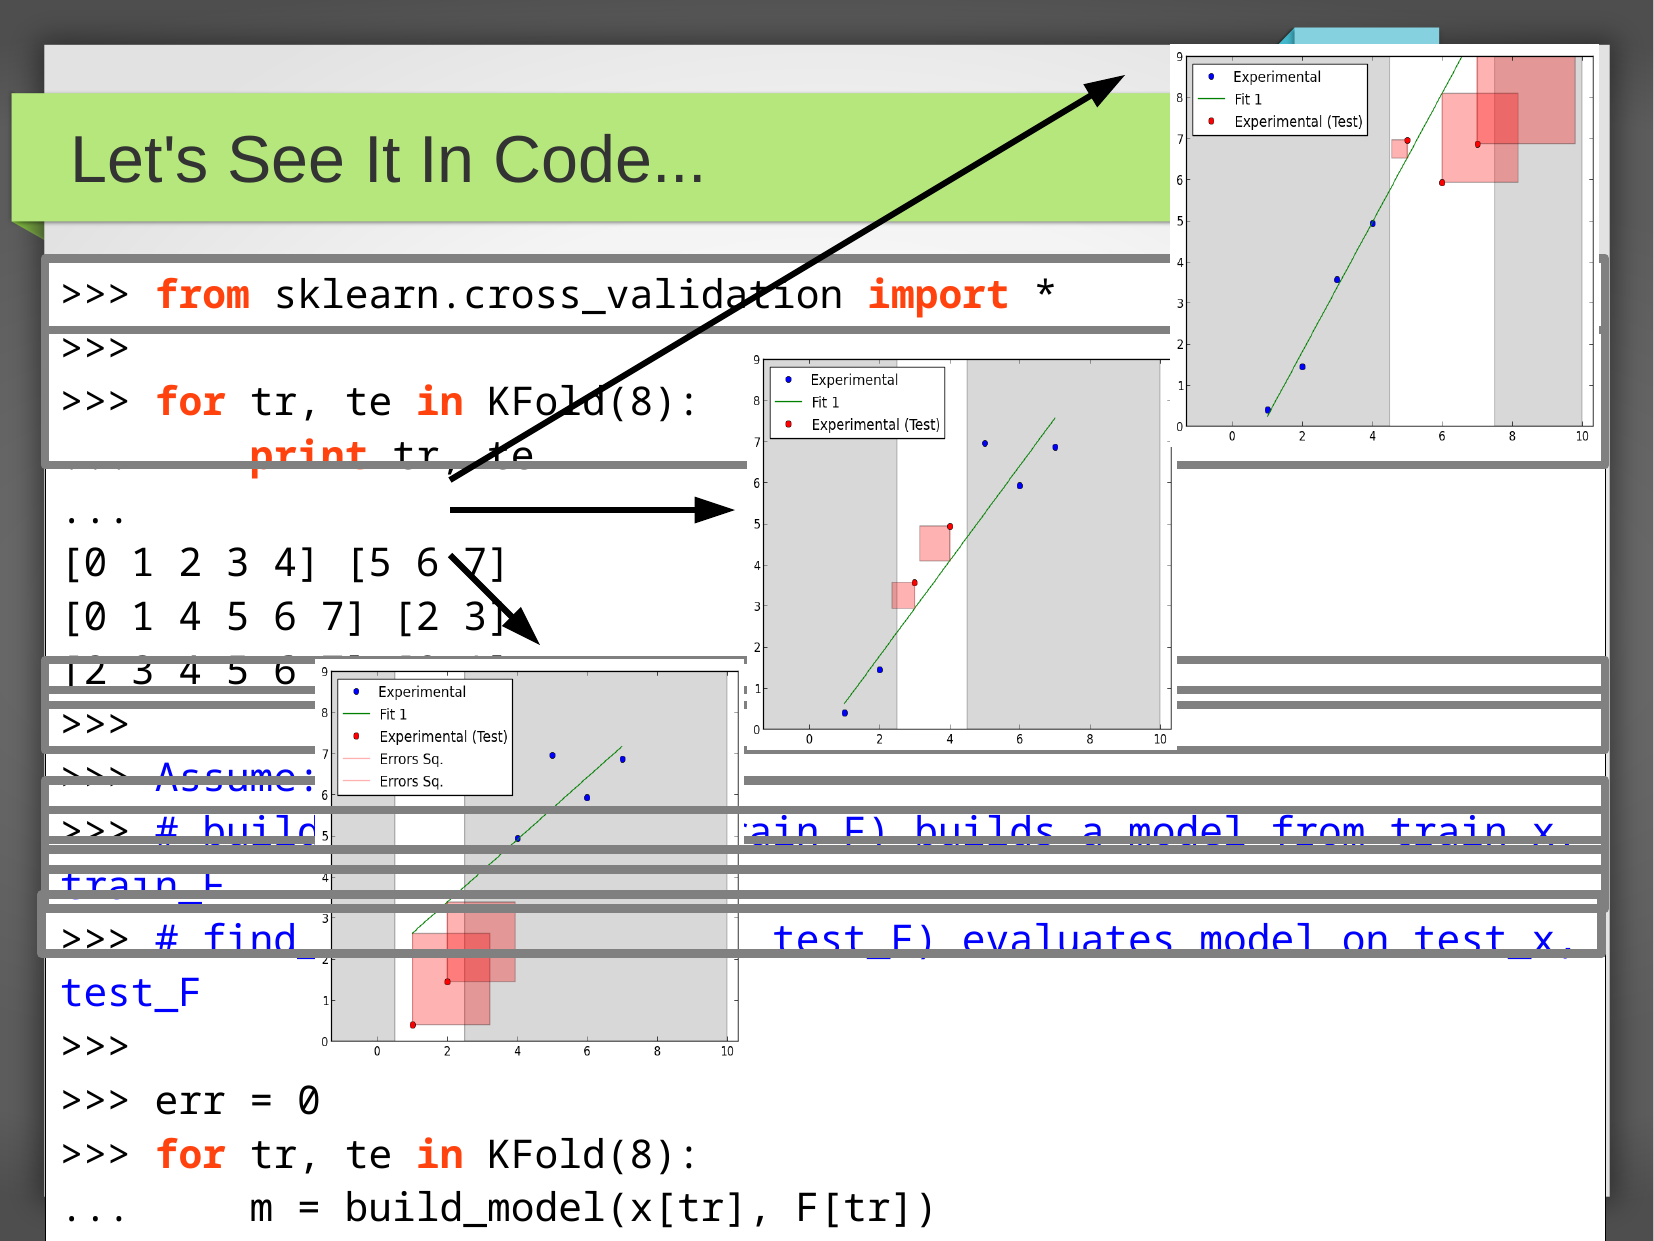

# Let's See It In Code...
>>> from sklearn.cross_validation import *
>>>
>>> for tr, te in KFold(8):
... print tr, te
...
[0 1 2 3 4] [5 6 7]
[0 1 4 5 6 7] [2 3]
[2 3 4 5 6 7] [0 1]
>>>
>>> Assume:
>>> # build_model(train_x, train_F) builds a model from train_x, train_F
>>> # find_err(model, test_x, test_F) evaluates model on test_x, test_F
>>>
>>> err = 0
>>> for tr, te in KFold(8):
... m = build_model(x[tr], F[tr])
... err += find_err(m, x[te], F[te])